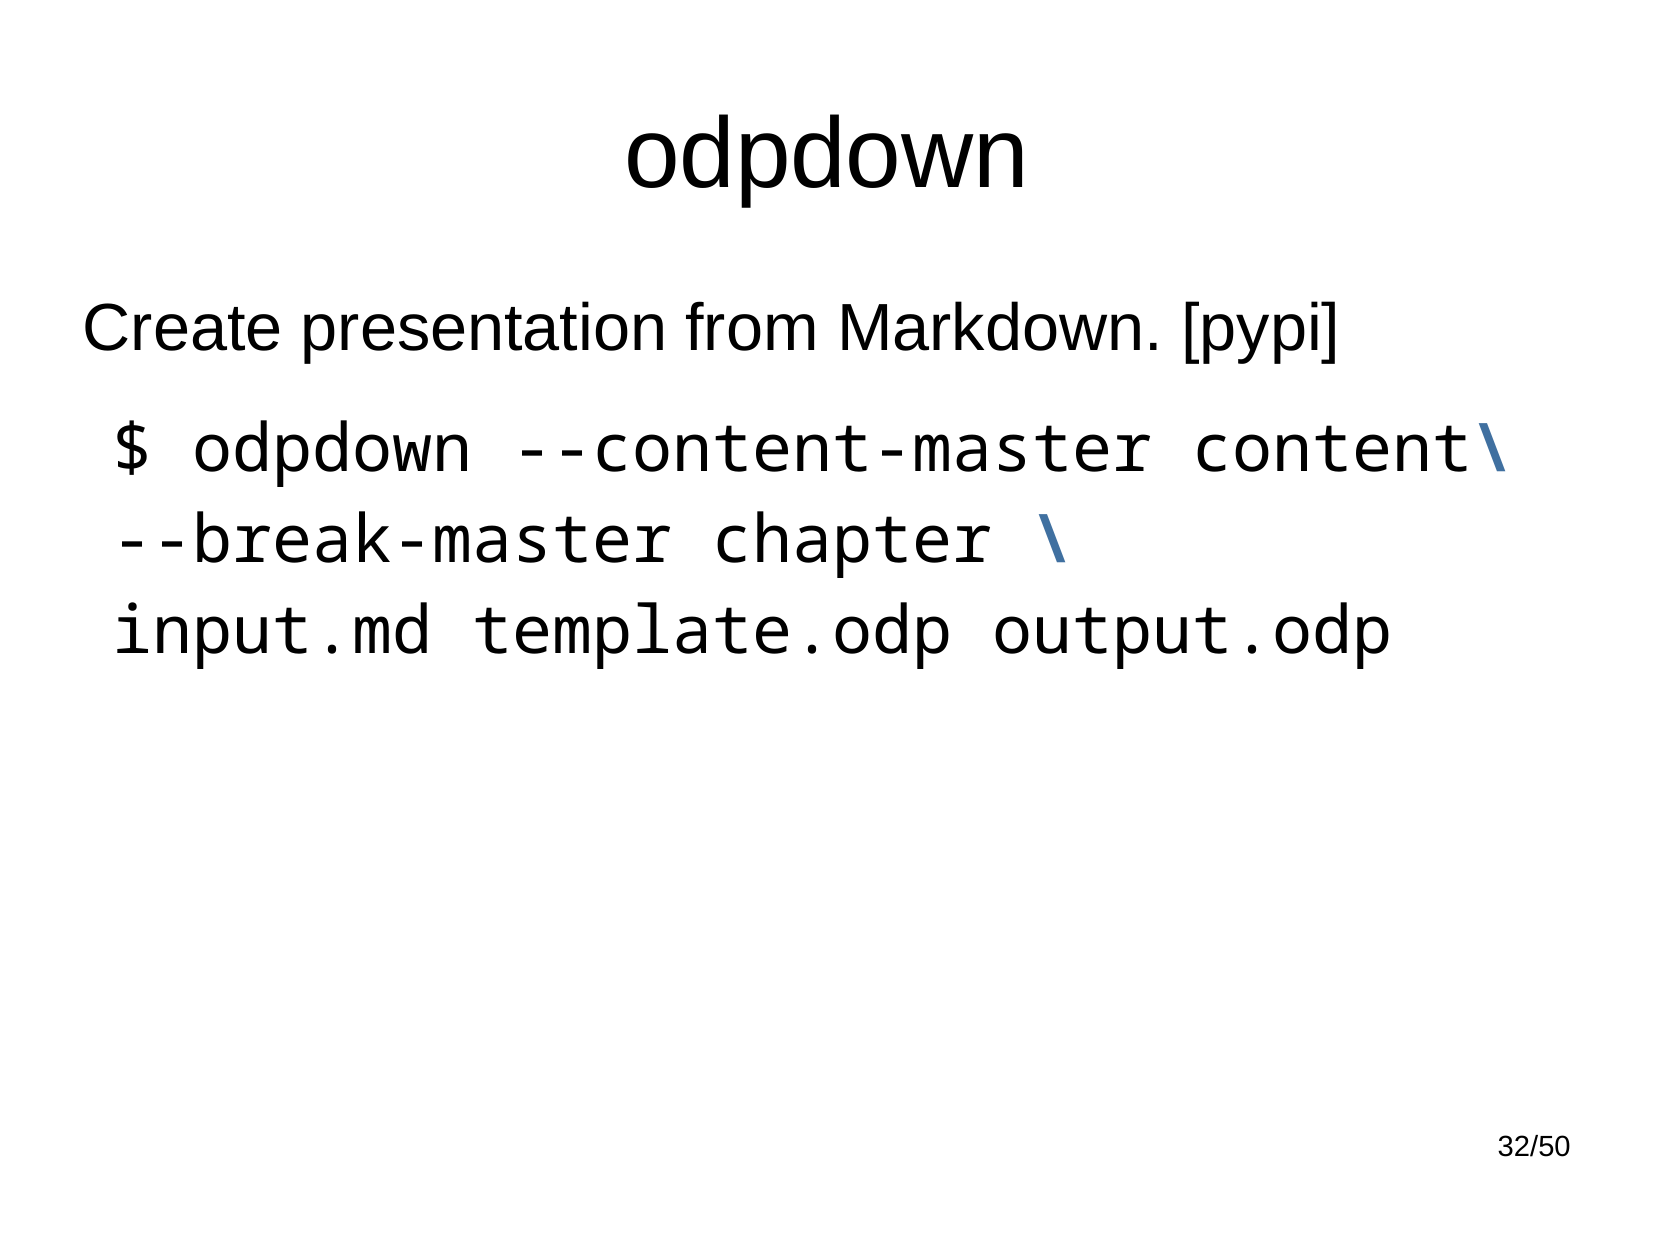

# odpdown
Create presentation from Markdown. [pypi]
$ odpdown --content-master content\
--break-master chapter \
input.md template.odp output.odp
32